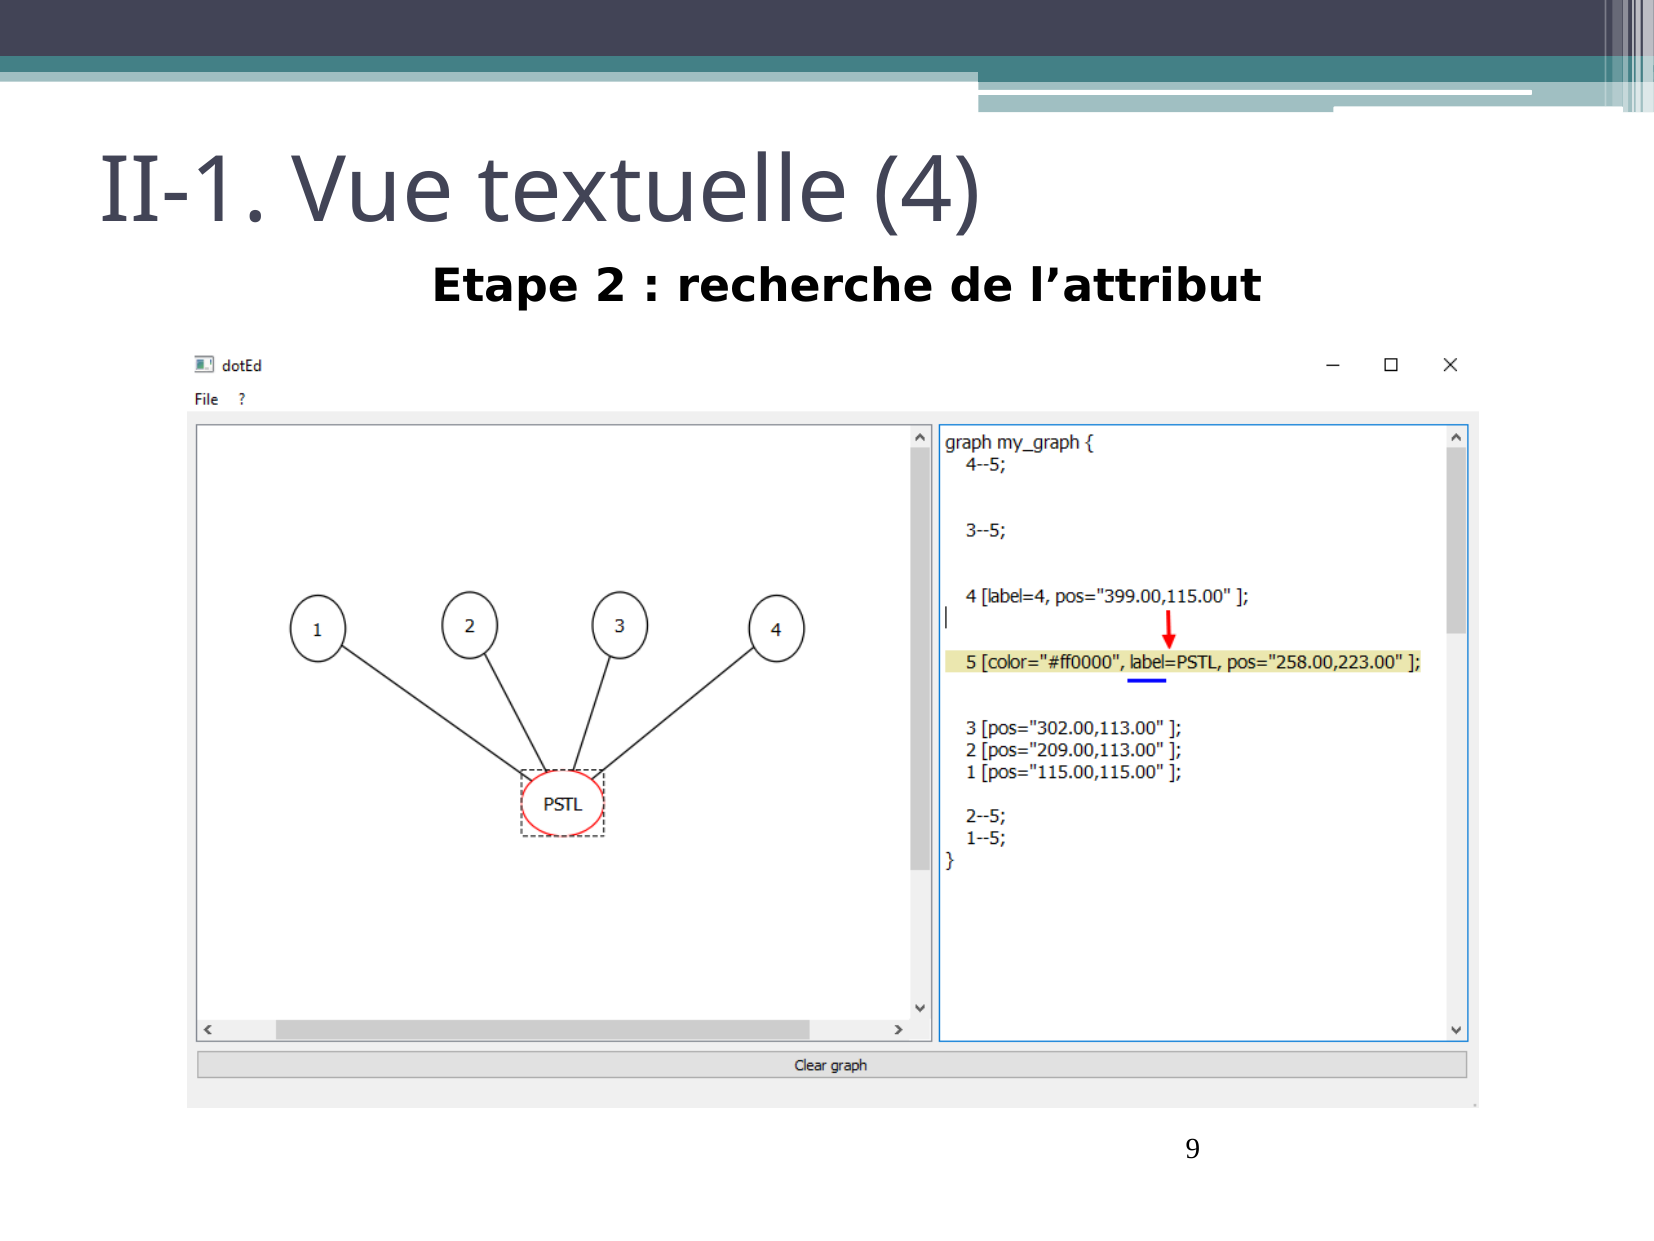

# II-1. Vue textuelle (4)
Etape 2 : recherche de l’attribut